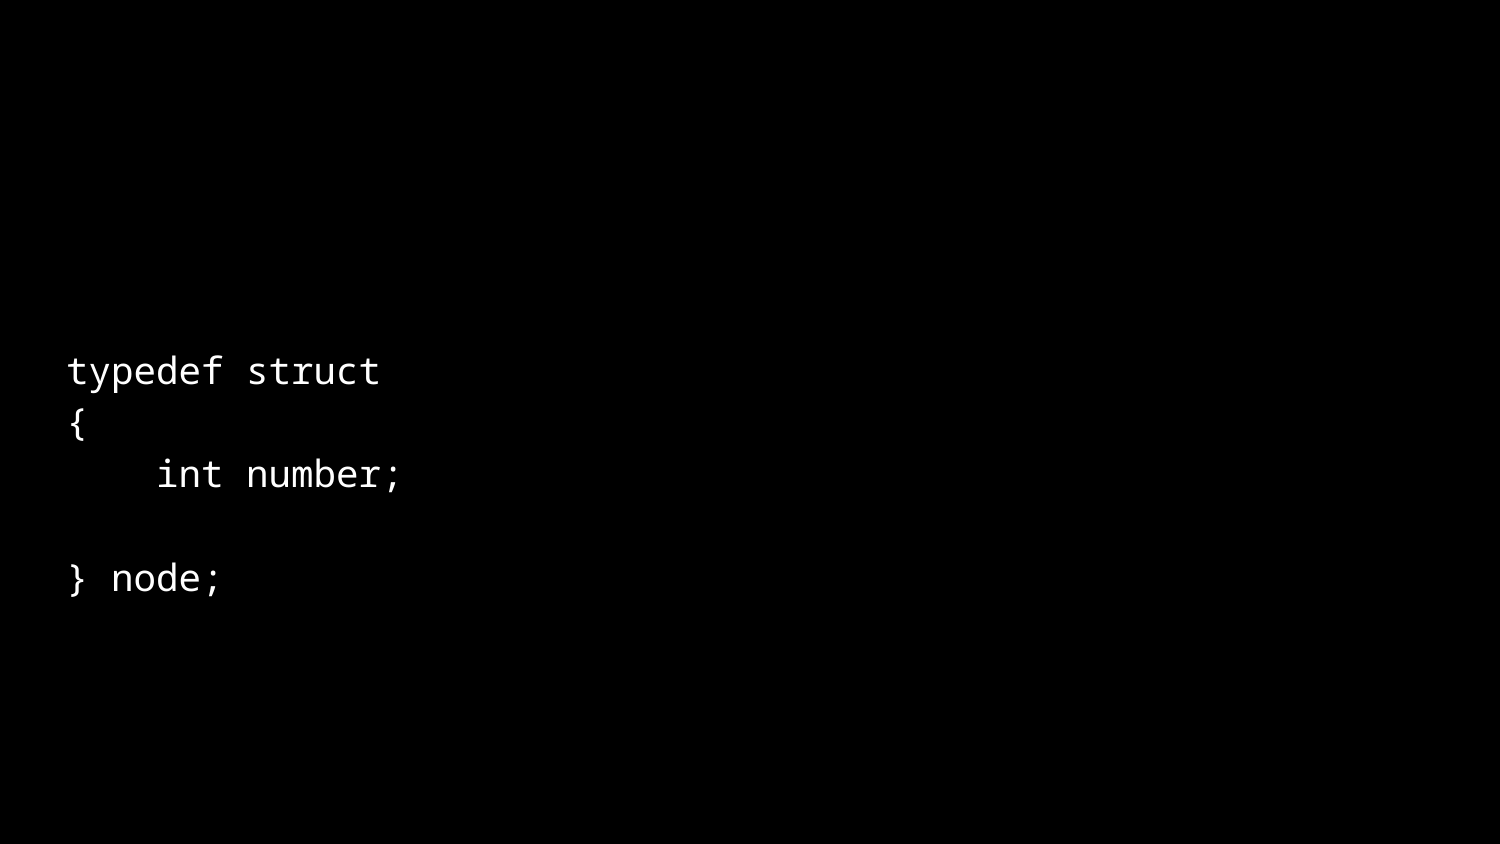

# typedef struct
{
 int number;
} node;